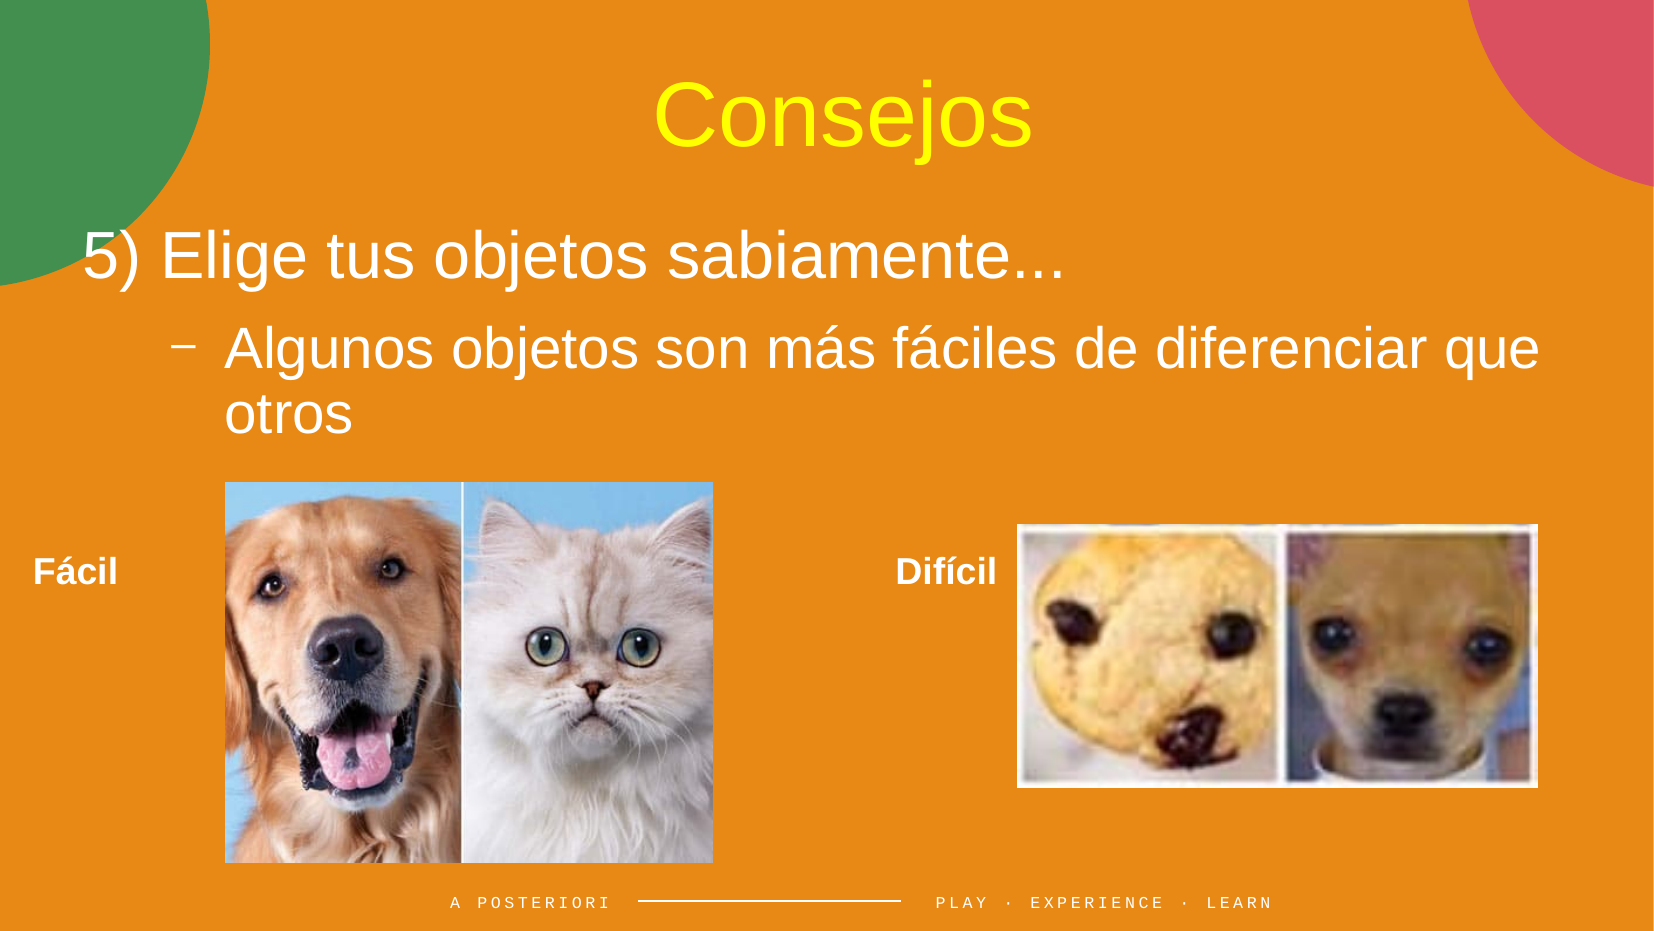

# Consejos
5) Elige tus objetos sabiamente...
Algunos objetos son más fáciles de diferenciar que otros
Fácil
Difícil